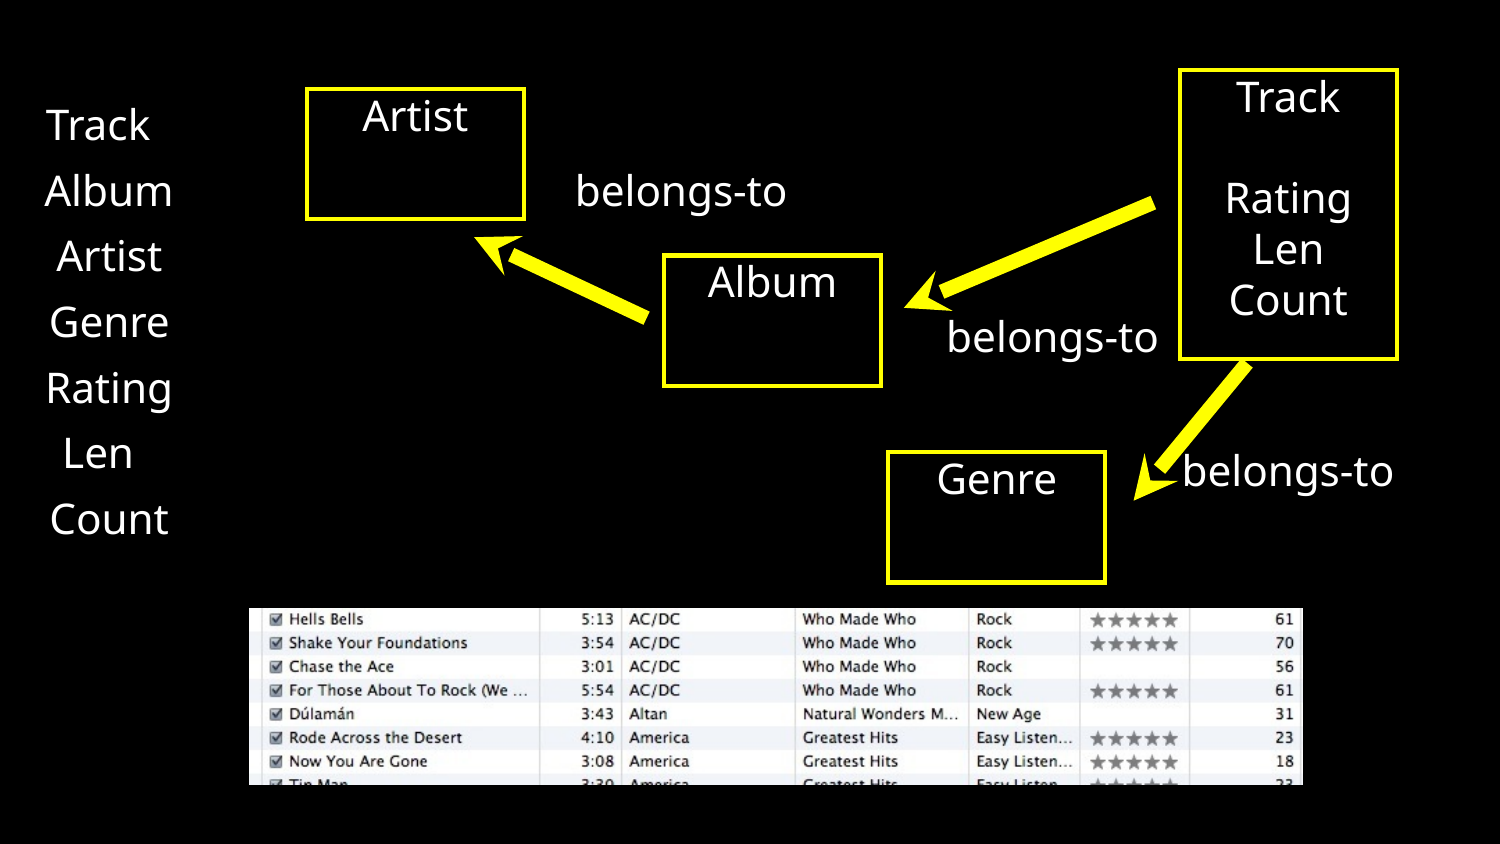

Track
Rating
Len
Count
Artist
Track
Album
belongs-to
Artist
Album
Genre
belongs-to
Rating
Len
Count
belongs-to
Genre